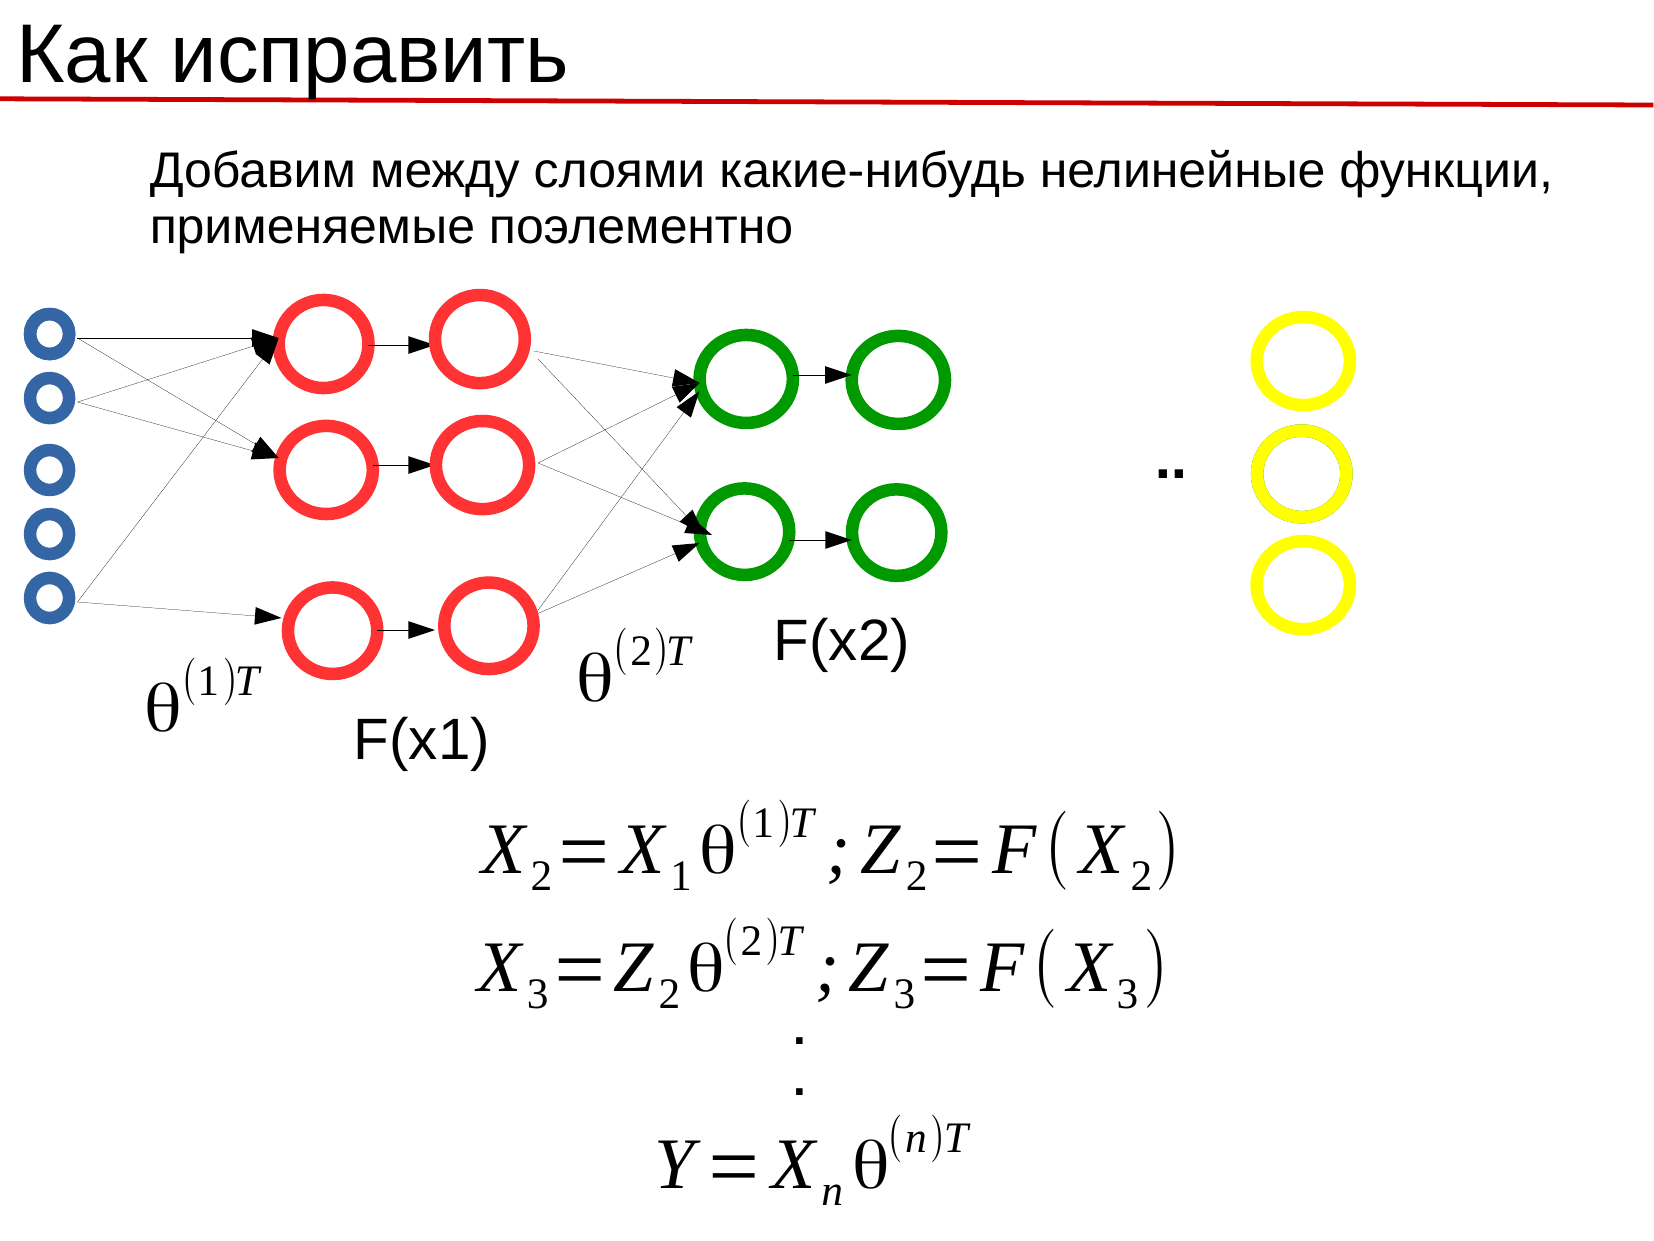

Как исправить
Добавим между слоями какие-нибудь нелинейные функции, применяемые поэлементно
..
F(x2)
F(x1)
.
.